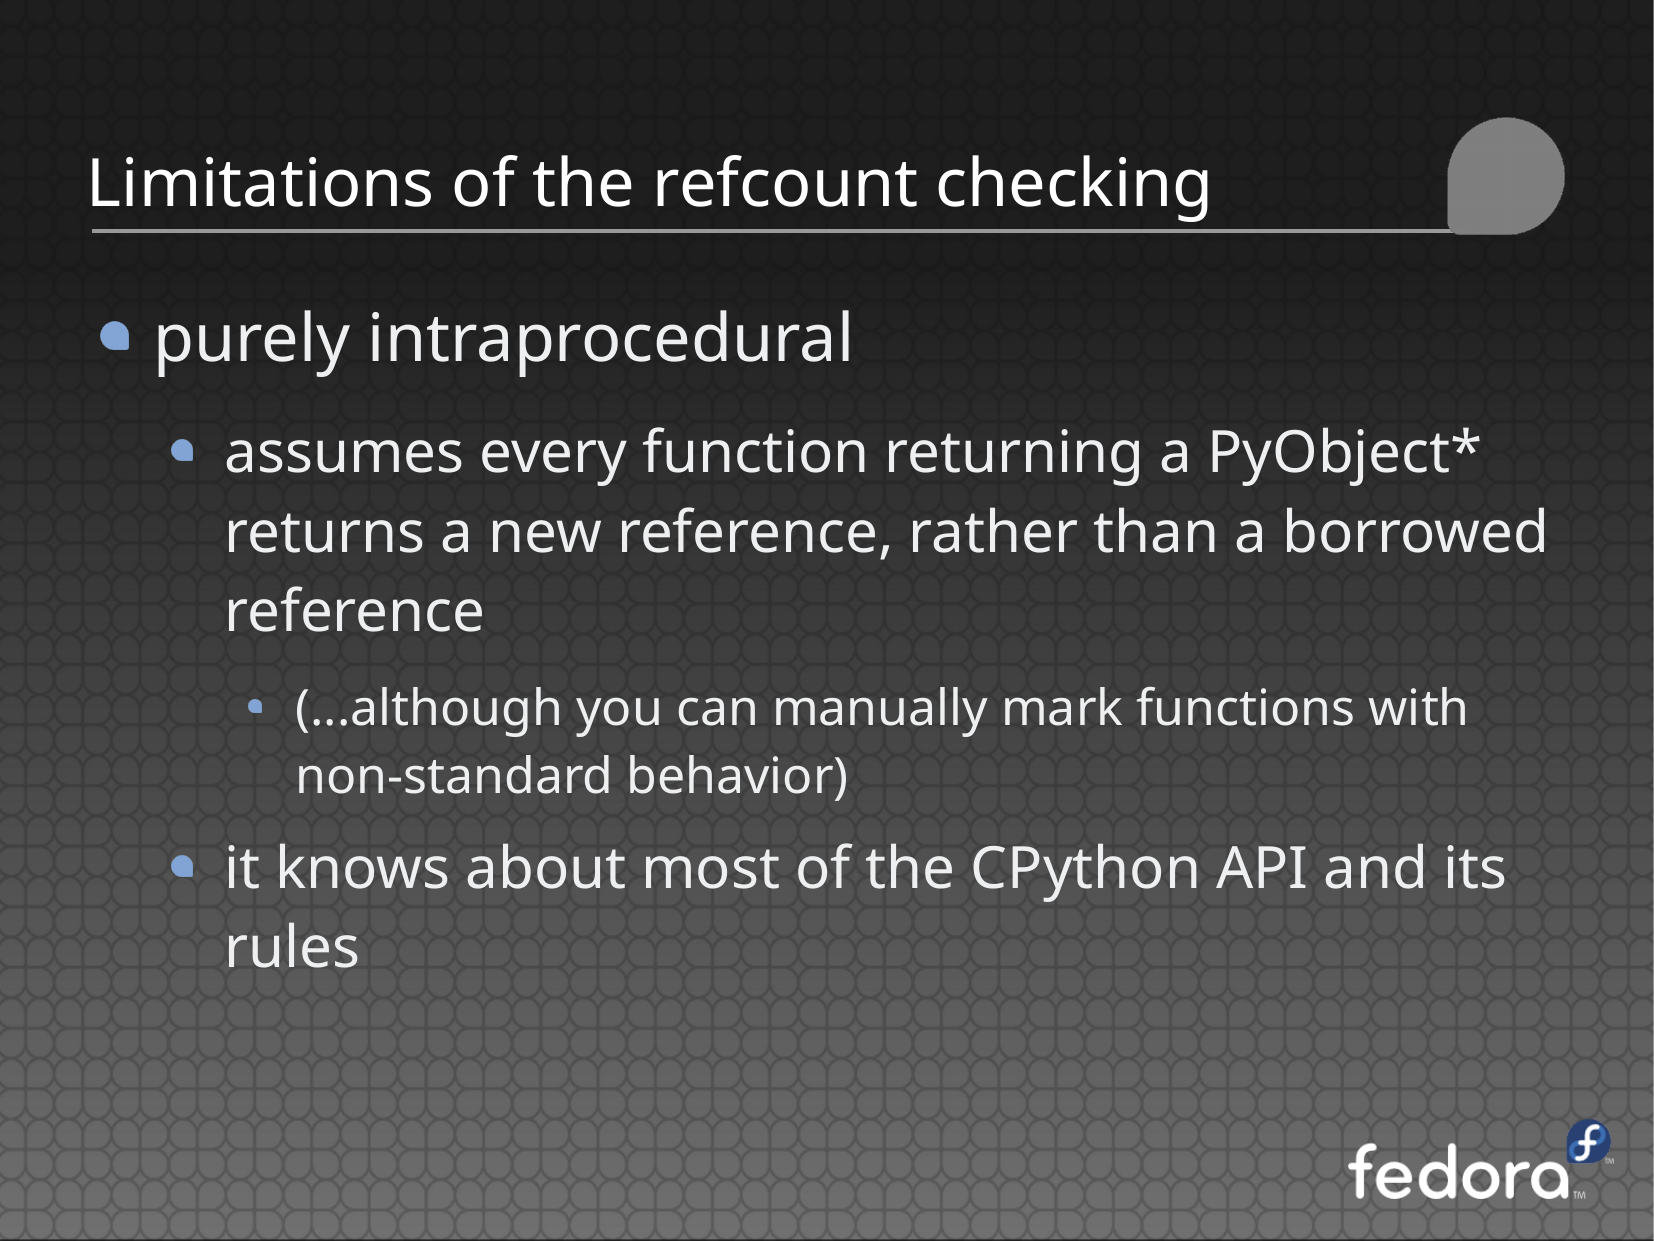

# Limitations of the refcount checking
purely intraprocedural
assumes every function returning a PyObject* returns a new reference, rather than a borrowed reference
(...although you can manually mark functions with non-standard behavior)
it knows about most of the CPython API and its rules